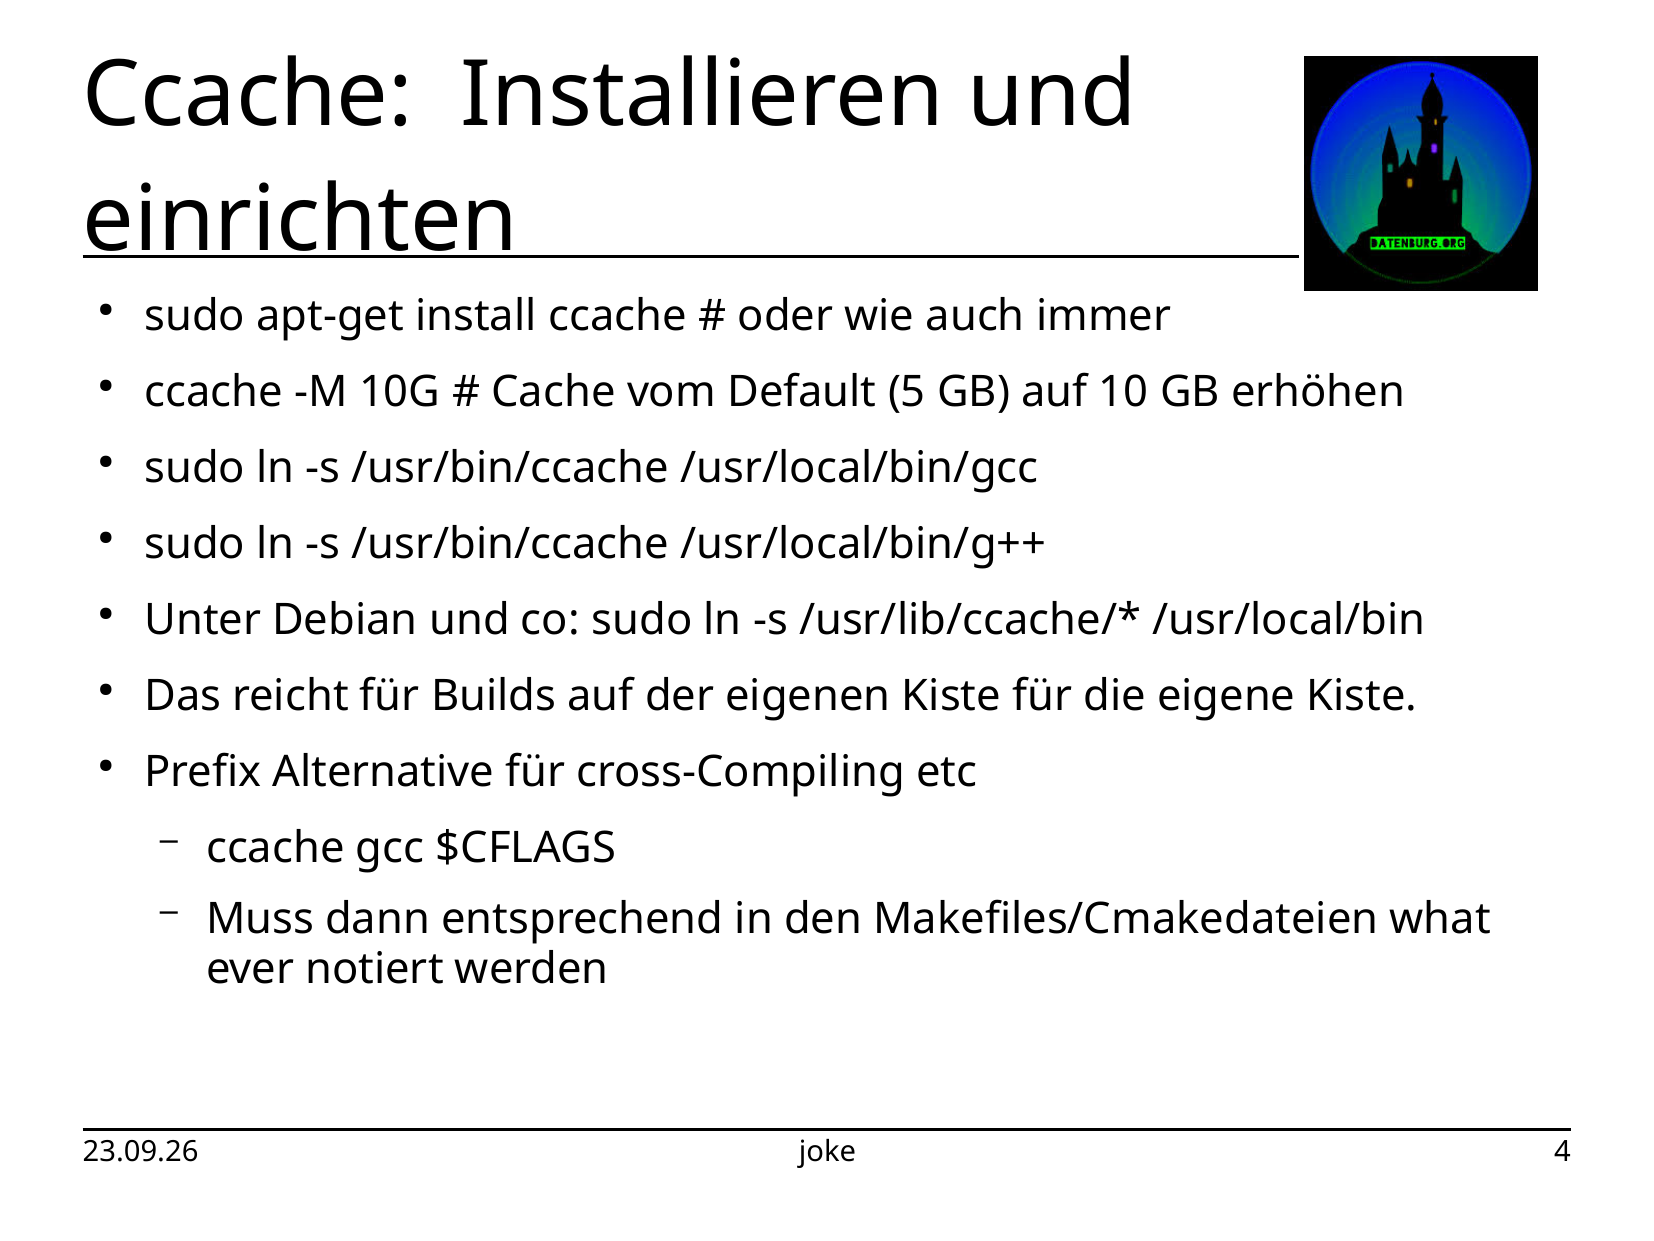

# Ccache: Installieren und einrichten
sudo apt-get install ccache # oder wie auch immer
ccache -M 10G # Cache vom Default (5 GB) auf 10 GB erhöhen
sudo ln -s /usr/bin/ccache /usr/local/bin/gcc
sudo ln -s /usr/bin/ccache /usr/local/bin/g++
Unter Debian und co: sudo ln -s /usr/lib/ccache/* /usr/local/bin
Das reicht für Builds auf der eigenen Kiste für die eigene Kiste.
Prefix Alternative für cross-Compiling etc
ccache gcc $CFLAGS
Muss dann entsprechend in den Makefiles/Cmakedateien what ever notiert werden
Chrissi^
4